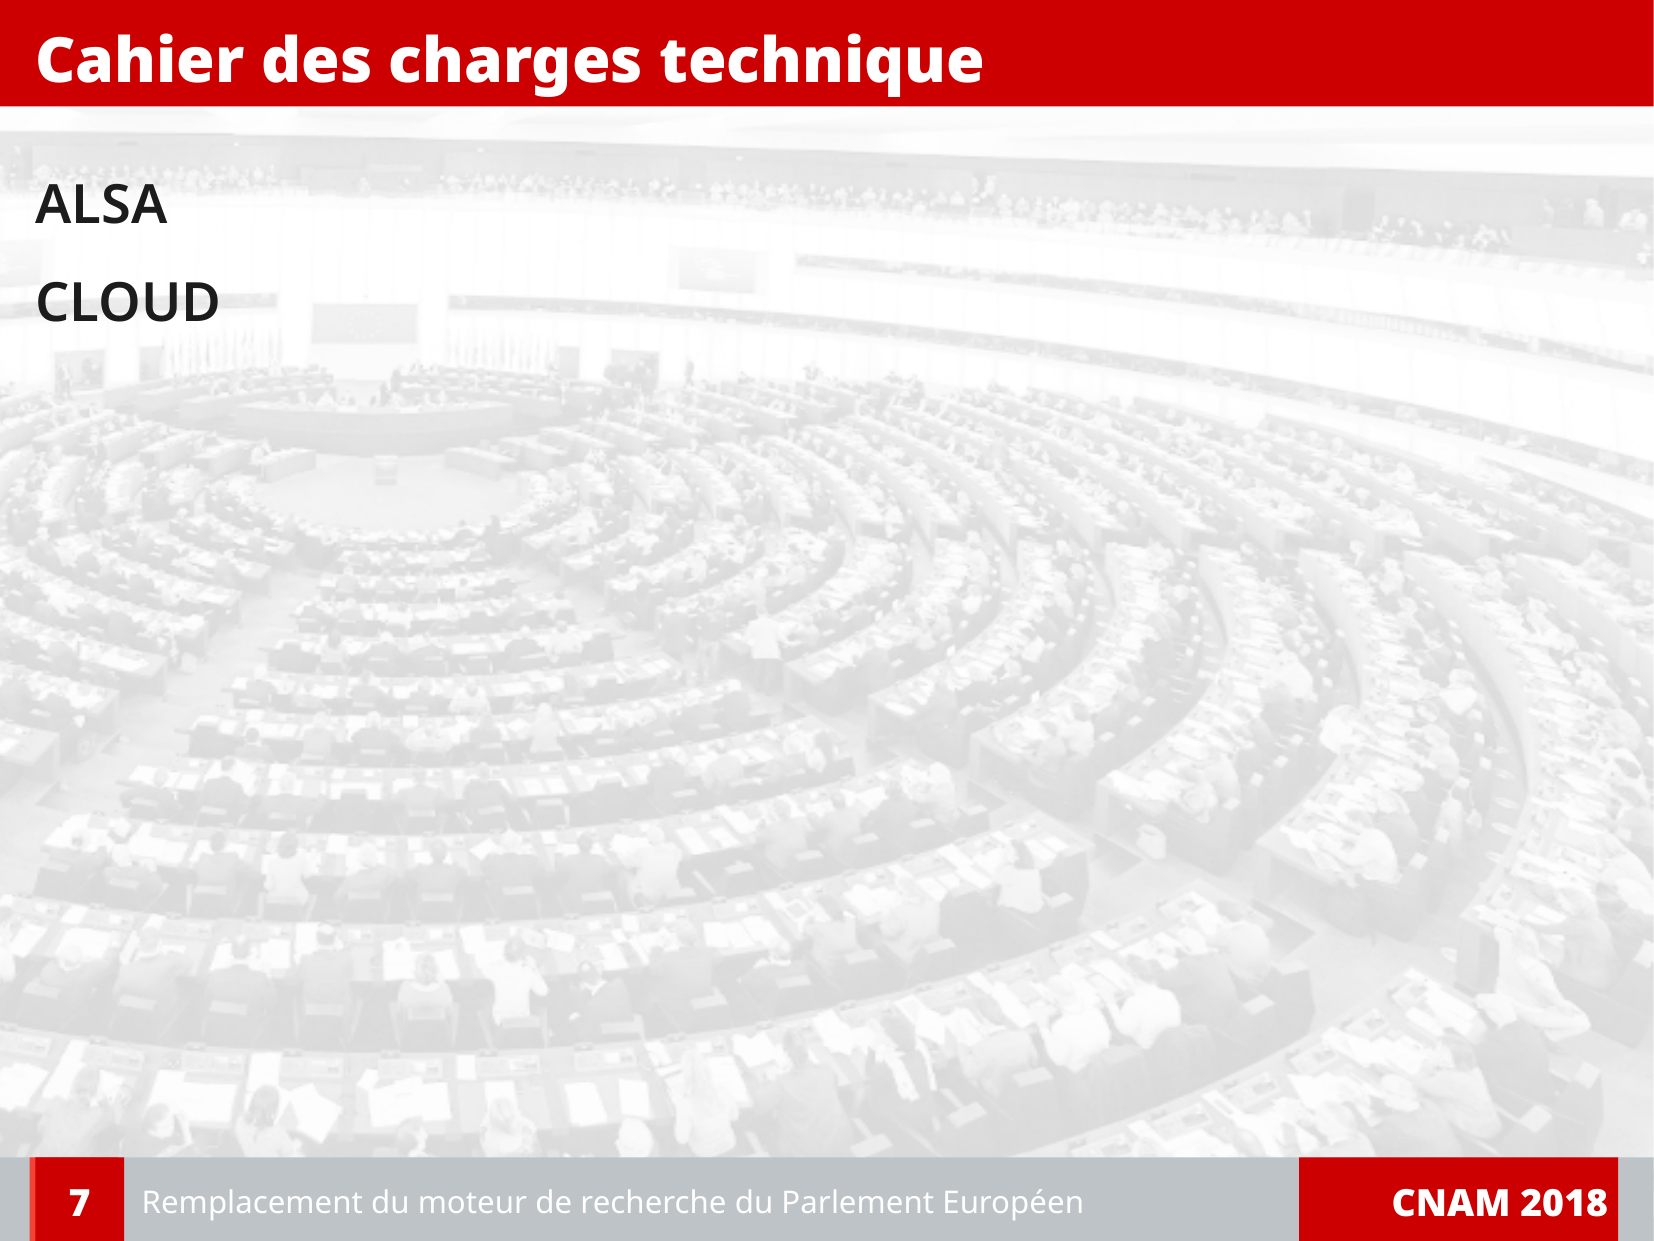

# Cahier des charges technique
ALSA
CLOUD
7
Remplacement du moteur de recherche du Parlement Européen